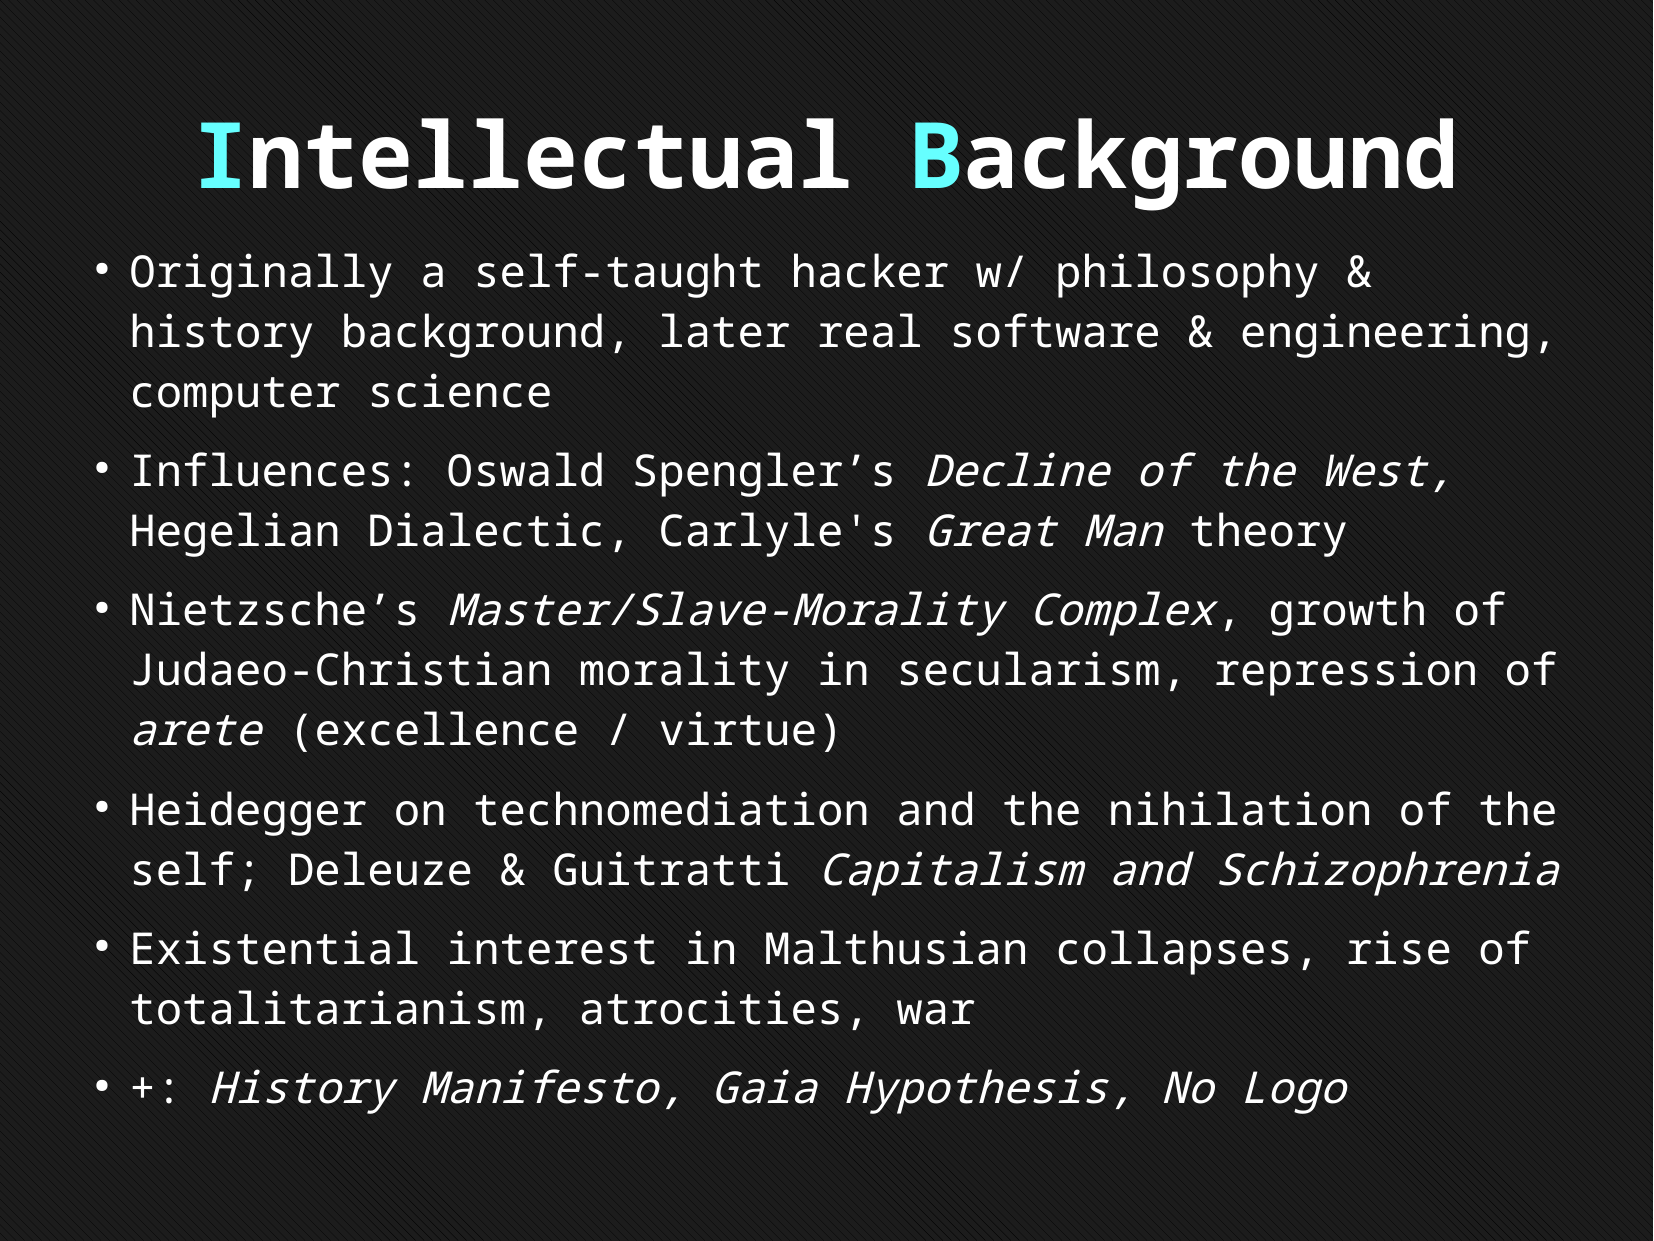

# Intellectual Background
Originally a self-taught hacker w/ philosophy & history background, later real software & engineering, computer science
Influences: Oswald Spengler’s Decline of the West, Hegelian Dialectic, Carlyle's Great Man theory
Nietzsche’s Master/Slave-Morality Complex, growth of Judaeo-Christian morality in secularism, repression of arete (excellence / virtue)
Heidegger on technomediation and the nihilation of the self; Deleuze & Guitratti Capitalism and Schizophrenia
Existential interest in Malthusian collapses, rise of totalitarianism, atrocities, war
+: History Manifesto, Gaia Hypothesis, No Logo